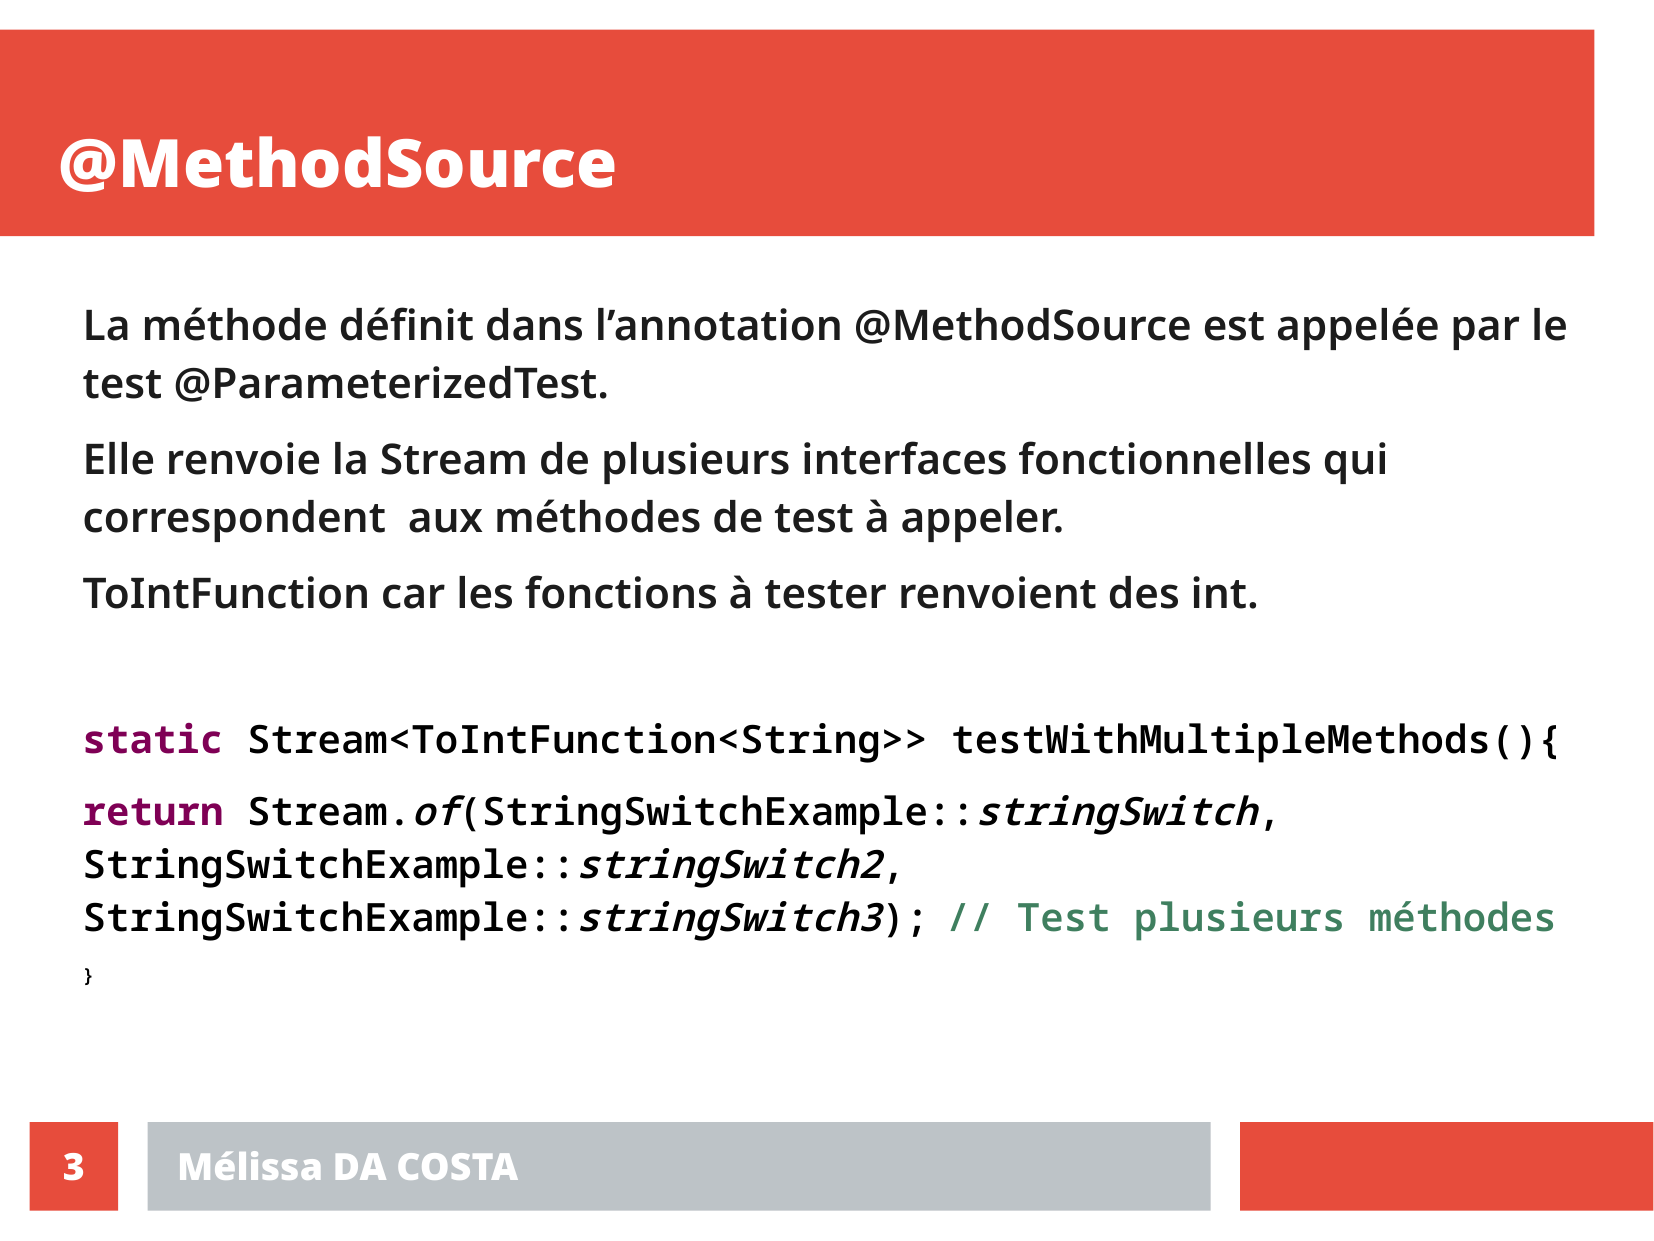

# @MethodSource
La méthode définit dans l’annotation @MethodSource est appelée par le test @ParameterizedTest.
Elle renvoie la Stream de plusieurs interfaces fonctionnelles qui correspondent aux méthodes de test à appeler.
ToIntFunction car les fonctions à tester renvoient des int.
static Stream<ToIntFunction<String>> testWithMultipleMethods(){
return Stream.of(StringSwitchExample::stringSwitch, StringSwitchExample::stringSwitch2, StringSwitchExample::stringSwitch3);	// Test plusieurs méthodes
}
3
Mélissa DA COSTA